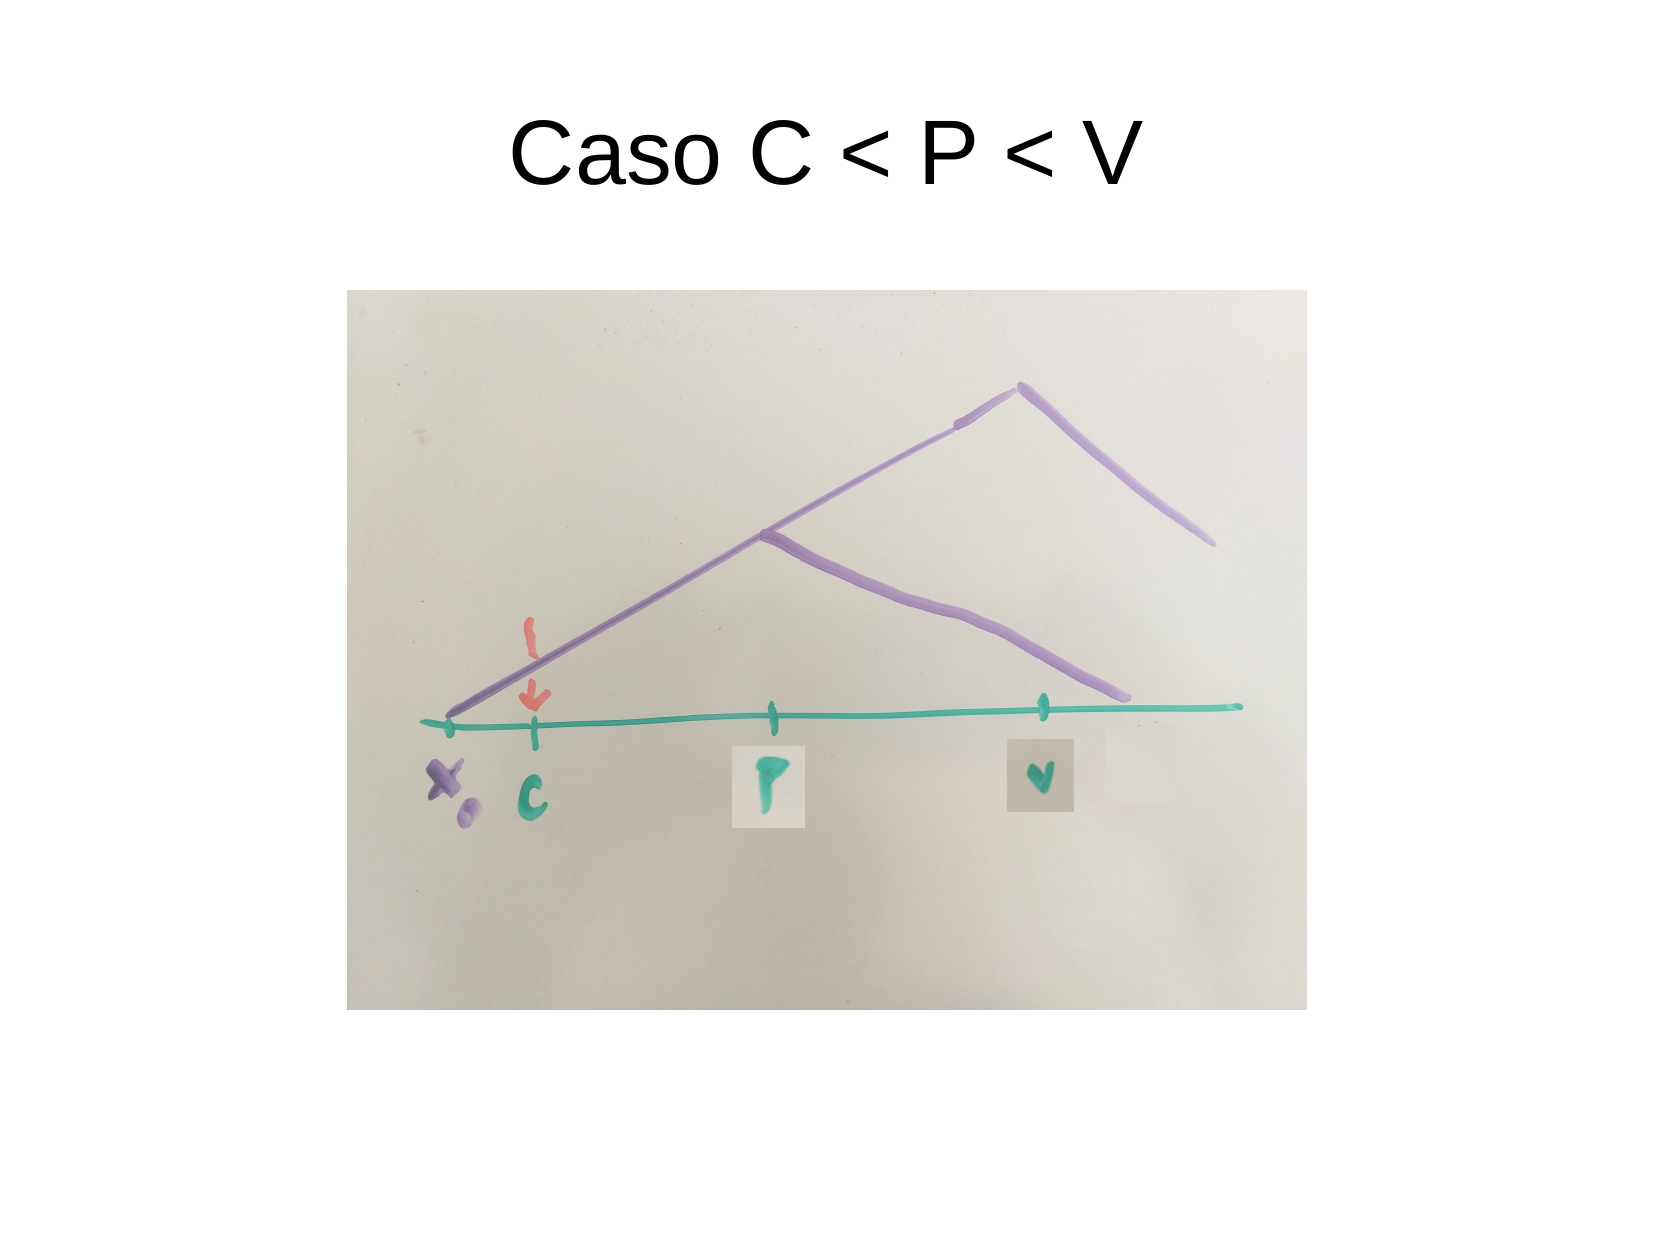

# Caso C < P < V